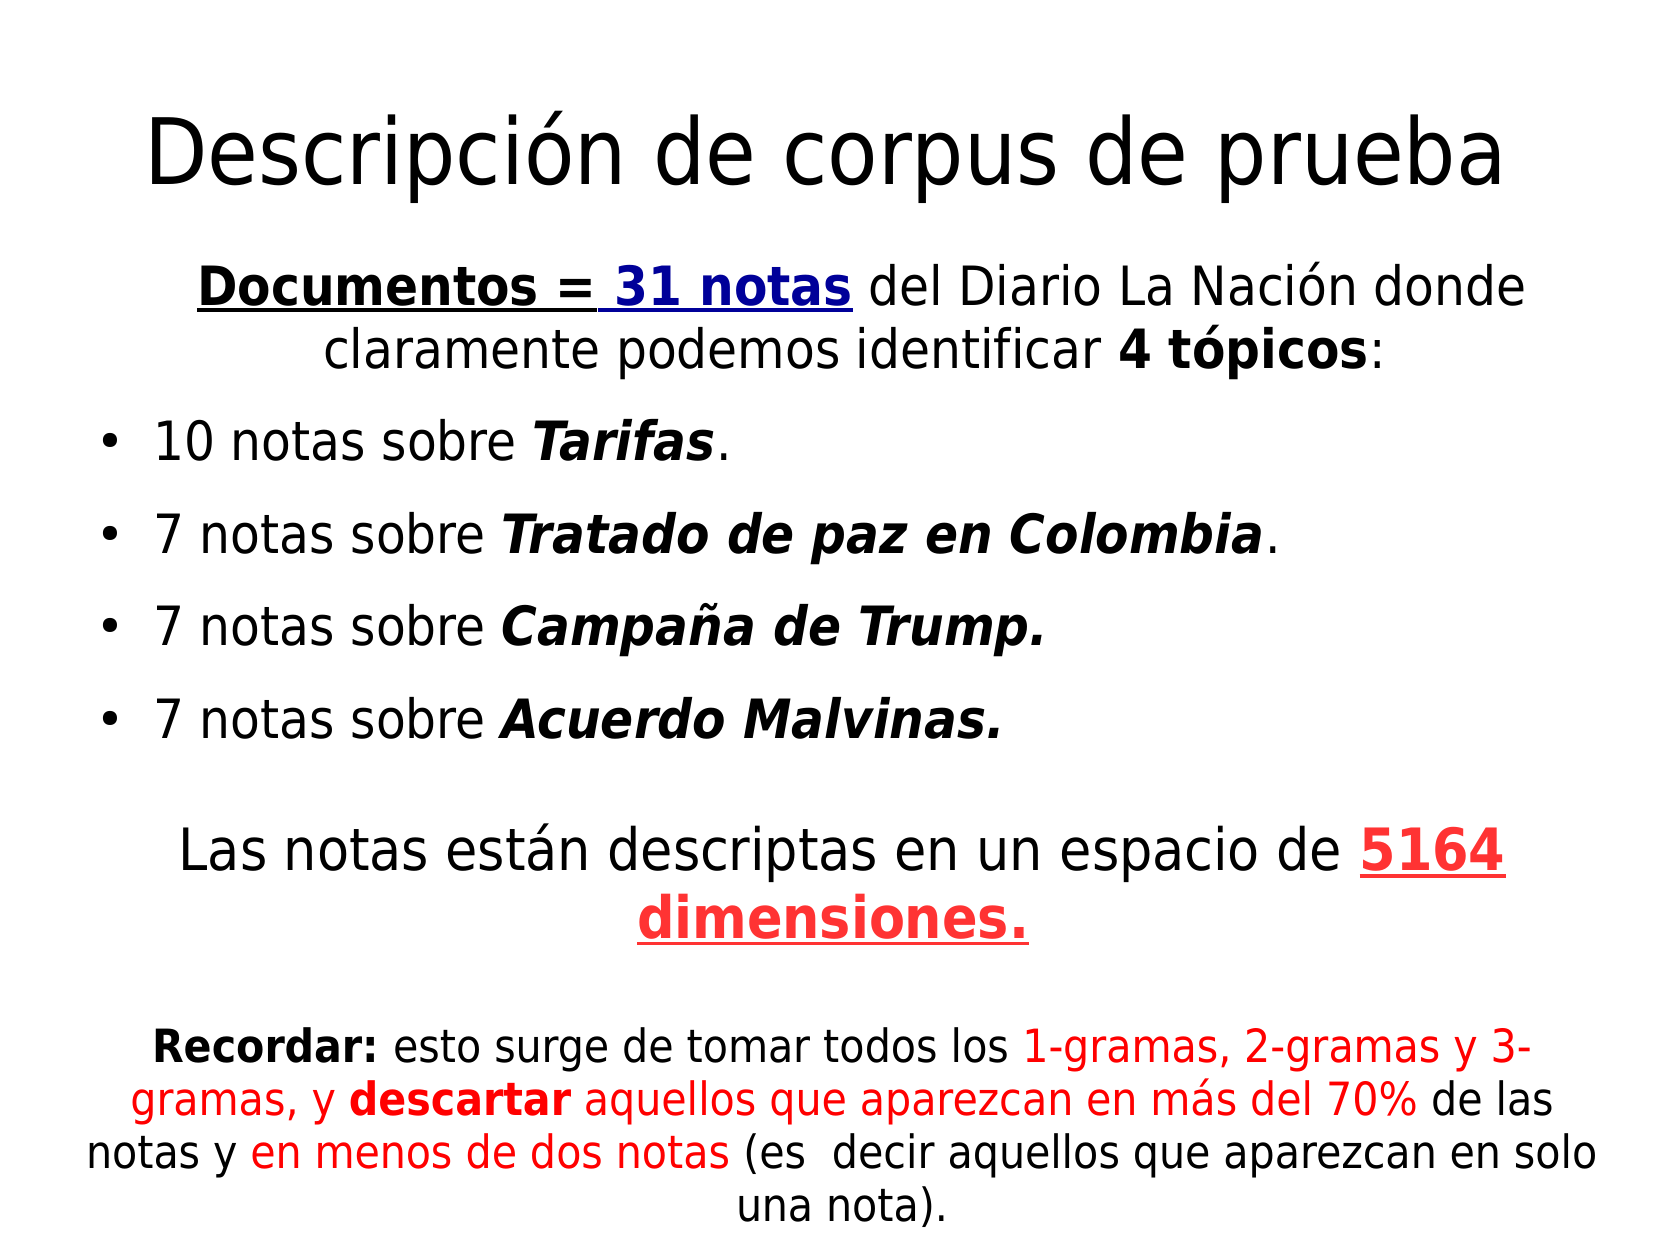

# Descripción de corpus de prueba
Documentos = 31 notas del Diario La Nación donde claramente podemos identificar 4 tópicos:
10 notas sobre Tarifas.
7 notas sobre Tratado de paz en Colombia.
7 notas sobre Campaña de Trump.
7 notas sobre Acuerdo Malvinas.
Las notas están descriptas en un espacio de 5164 dimensiones.
Recordar: esto surge de tomar todos los 1-gramas, 2-gramas y 3-gramas, y descartar aquellos que aparezcan en más del 70% de las notas y en menos de dos notas (es decir aquellos que aparezcan en solo una nota).